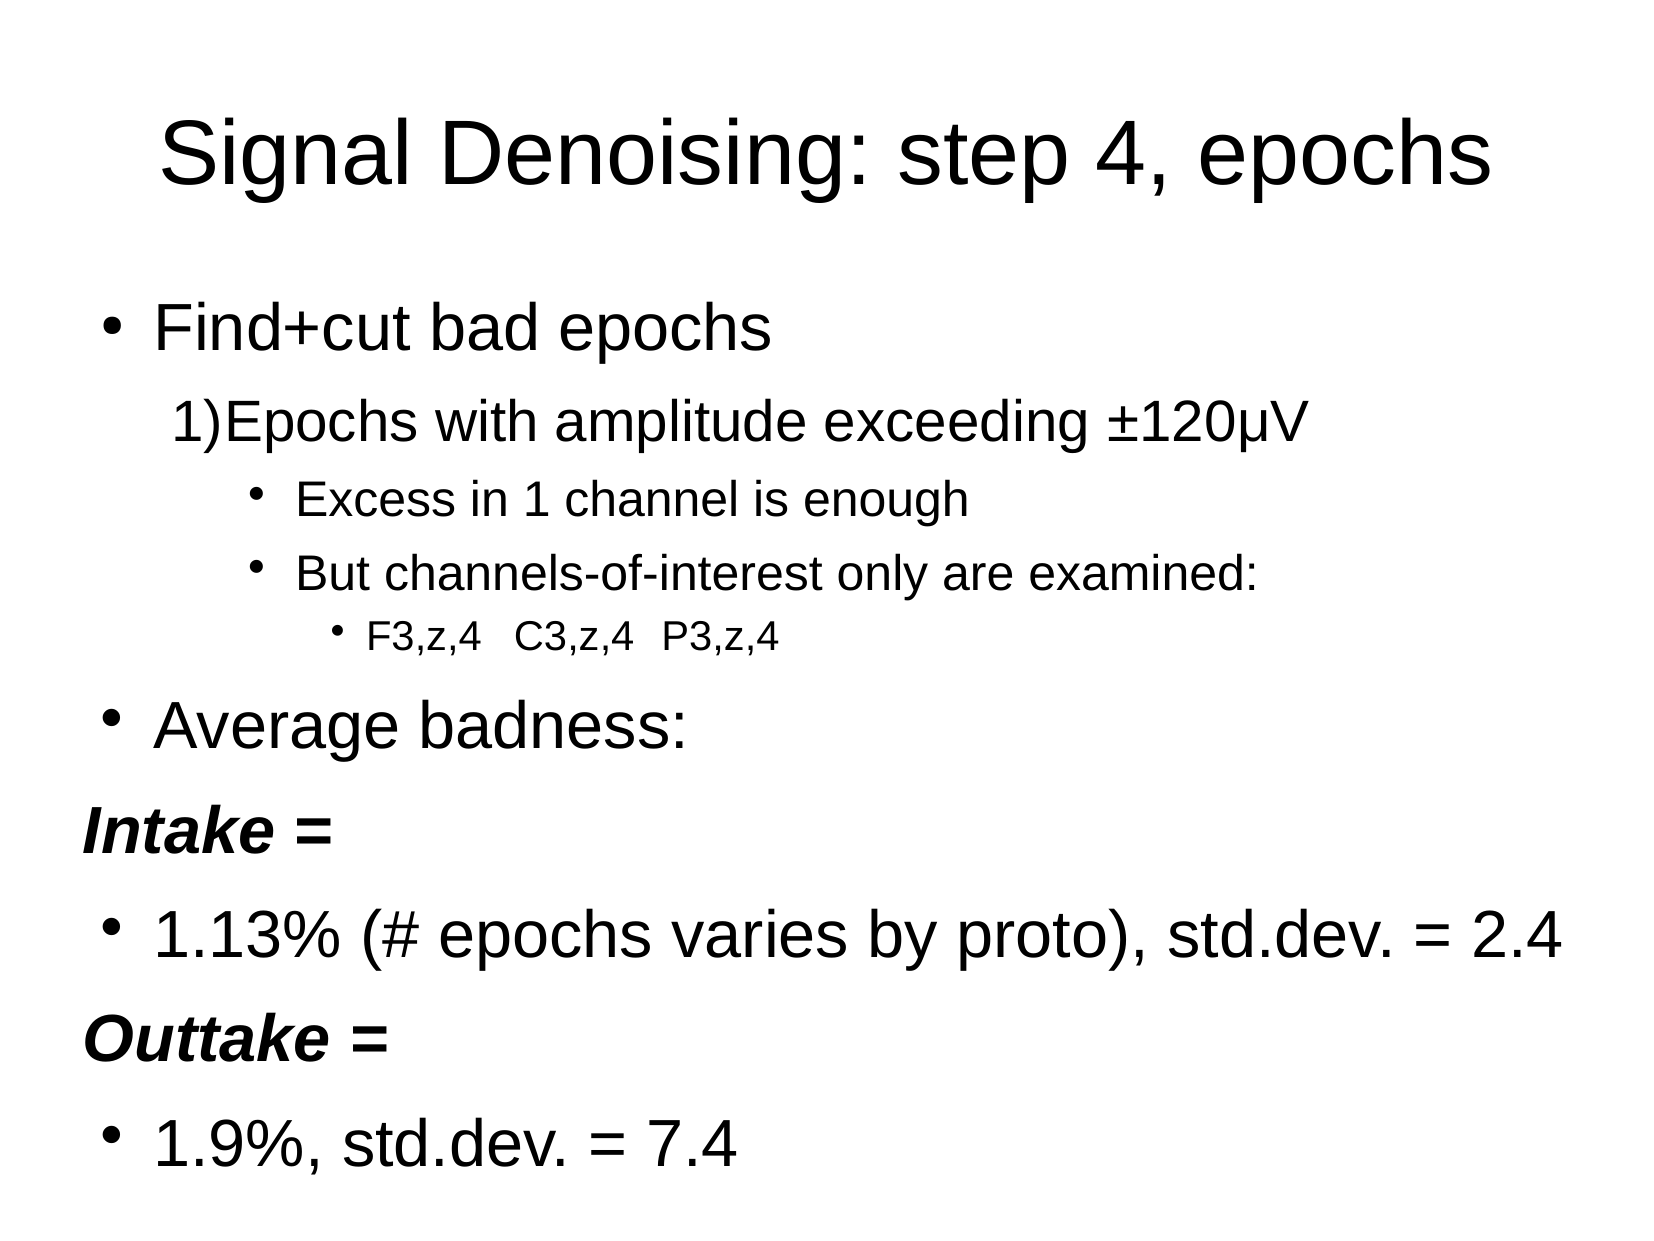

# Signal Denoising: step 4, epochs
Find+cut bad epochs
Epochs with amplitude exceeding ±120μV
Excess in 1 channel is enough
But channels-of-interest only are examined:
F3,z,4	C3,z,4	P3,z,4
Average badness:
Intake =
1.13% (# epochs varies by proto), std.dev. = 2.4
Outtake =
1.9%, std.dev. = 7.4